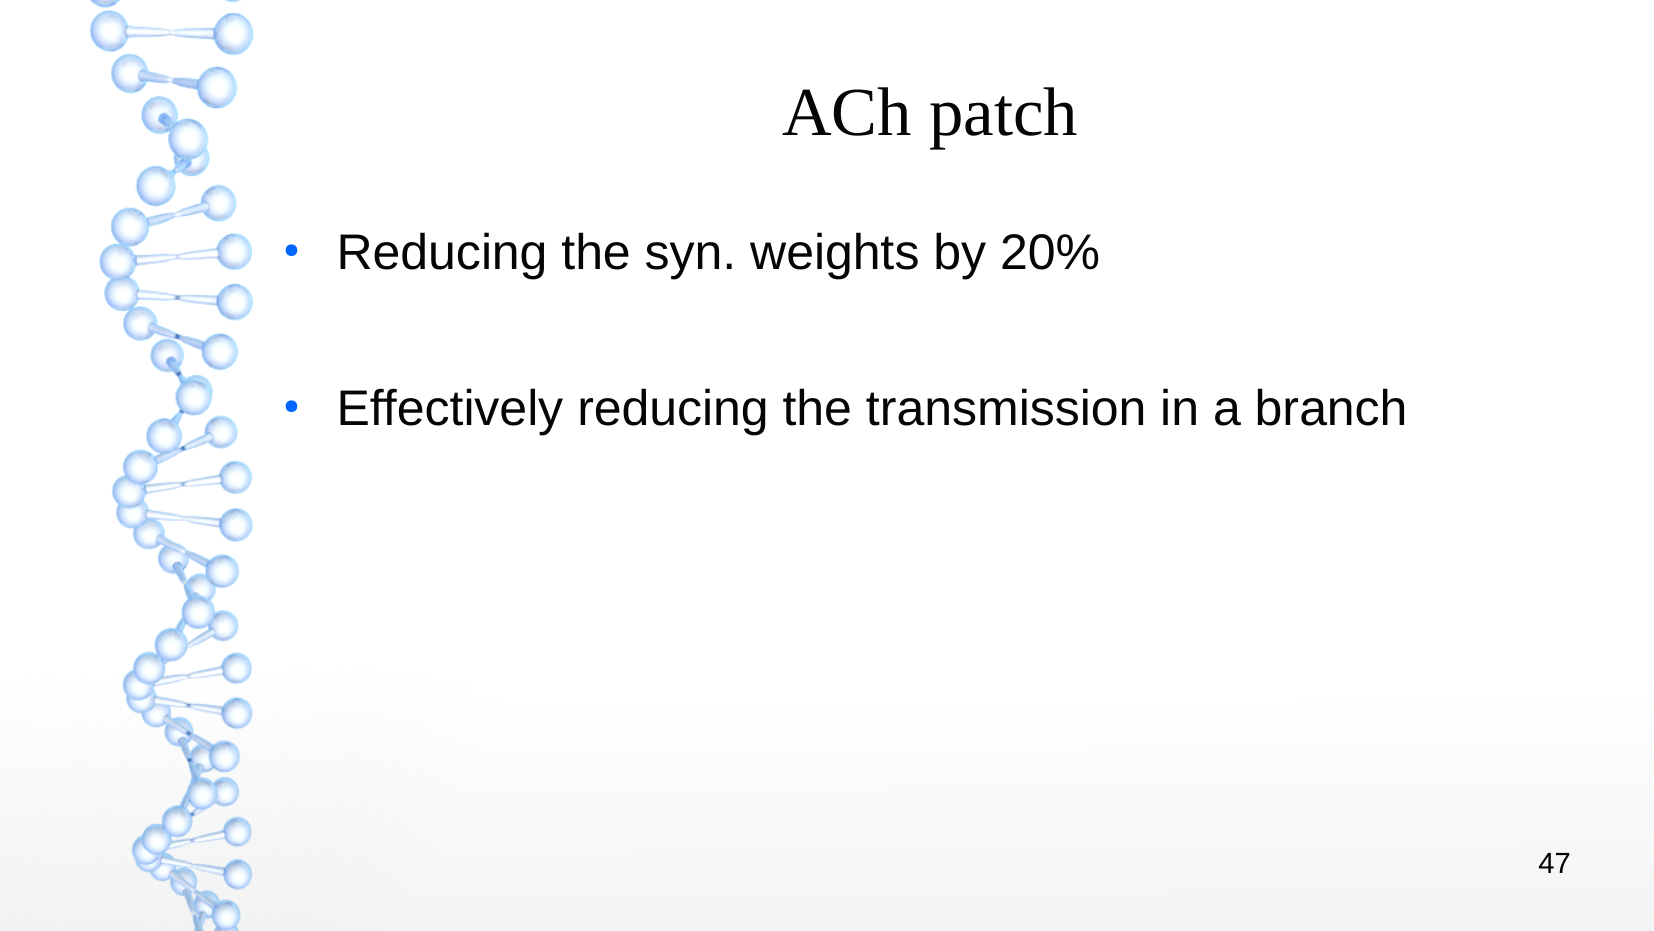

# ACh patch
Reducing the syn. weights by 20%
Effectively reducing the transmission in a branch
47